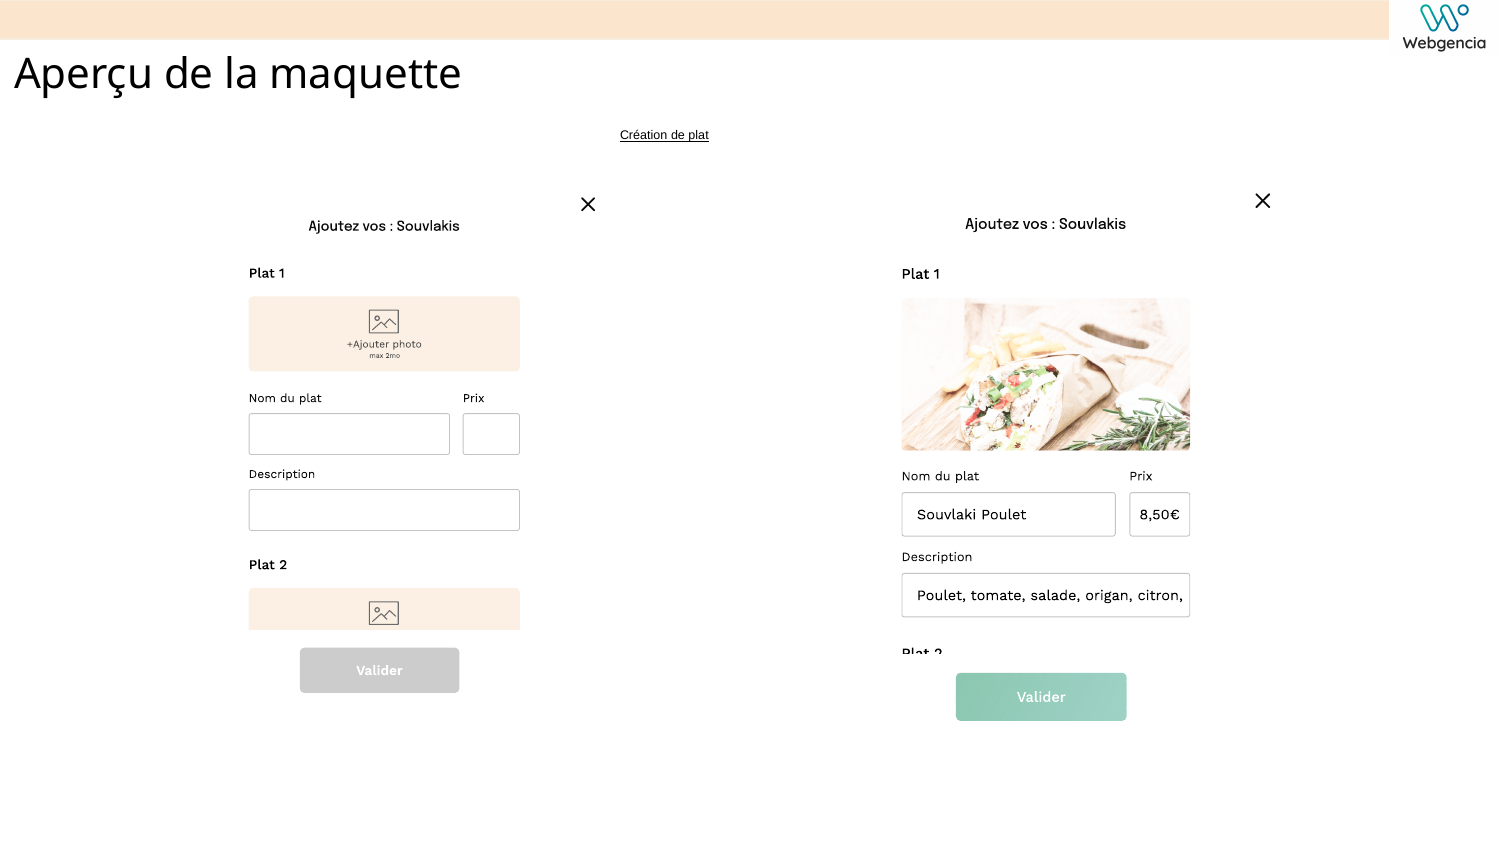

# Aperçu de la maquette
Création de plat